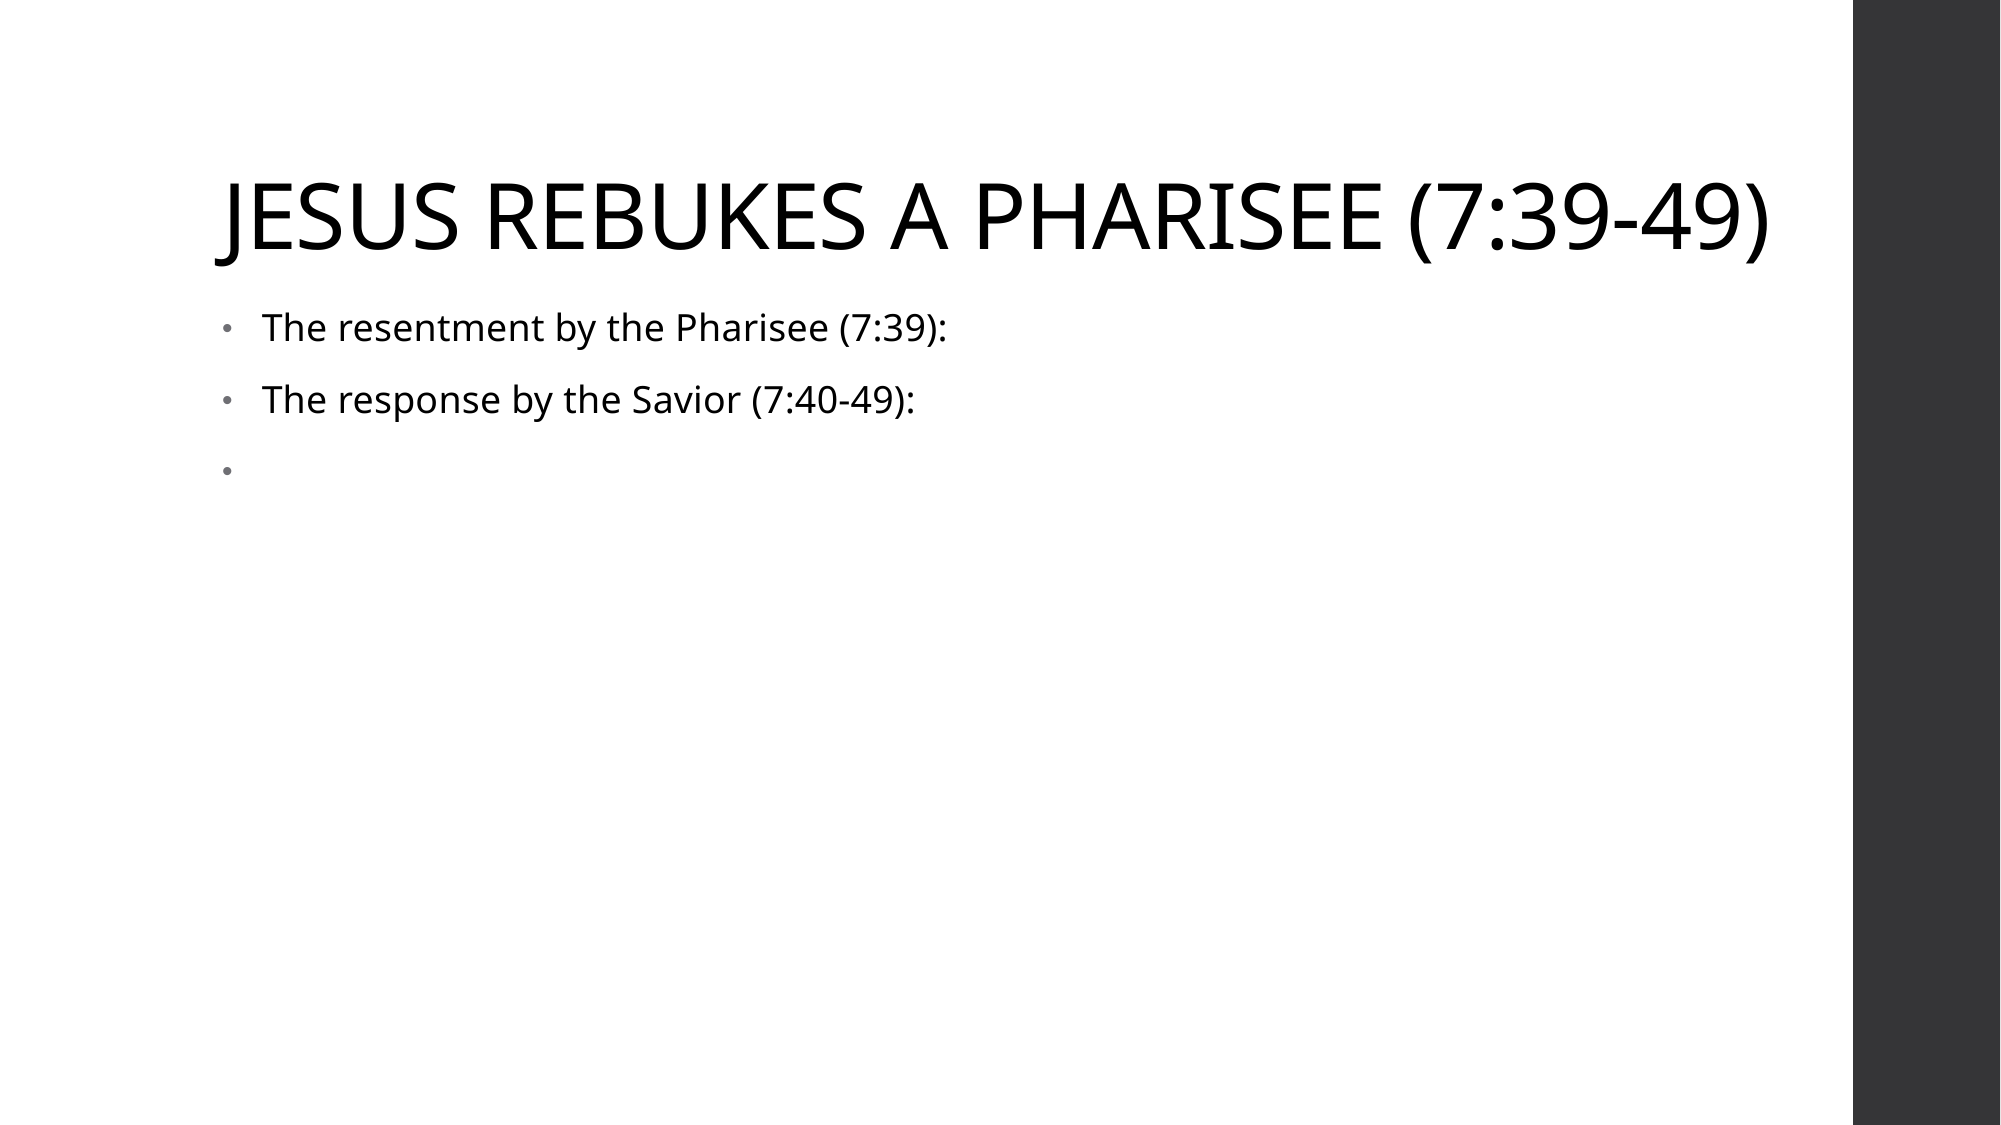

# JESUS REBUKES A PHARISEE (7:39-49)
 The resentment by the Pharisee (7:39):
 The response by the Savior (7:40-49):